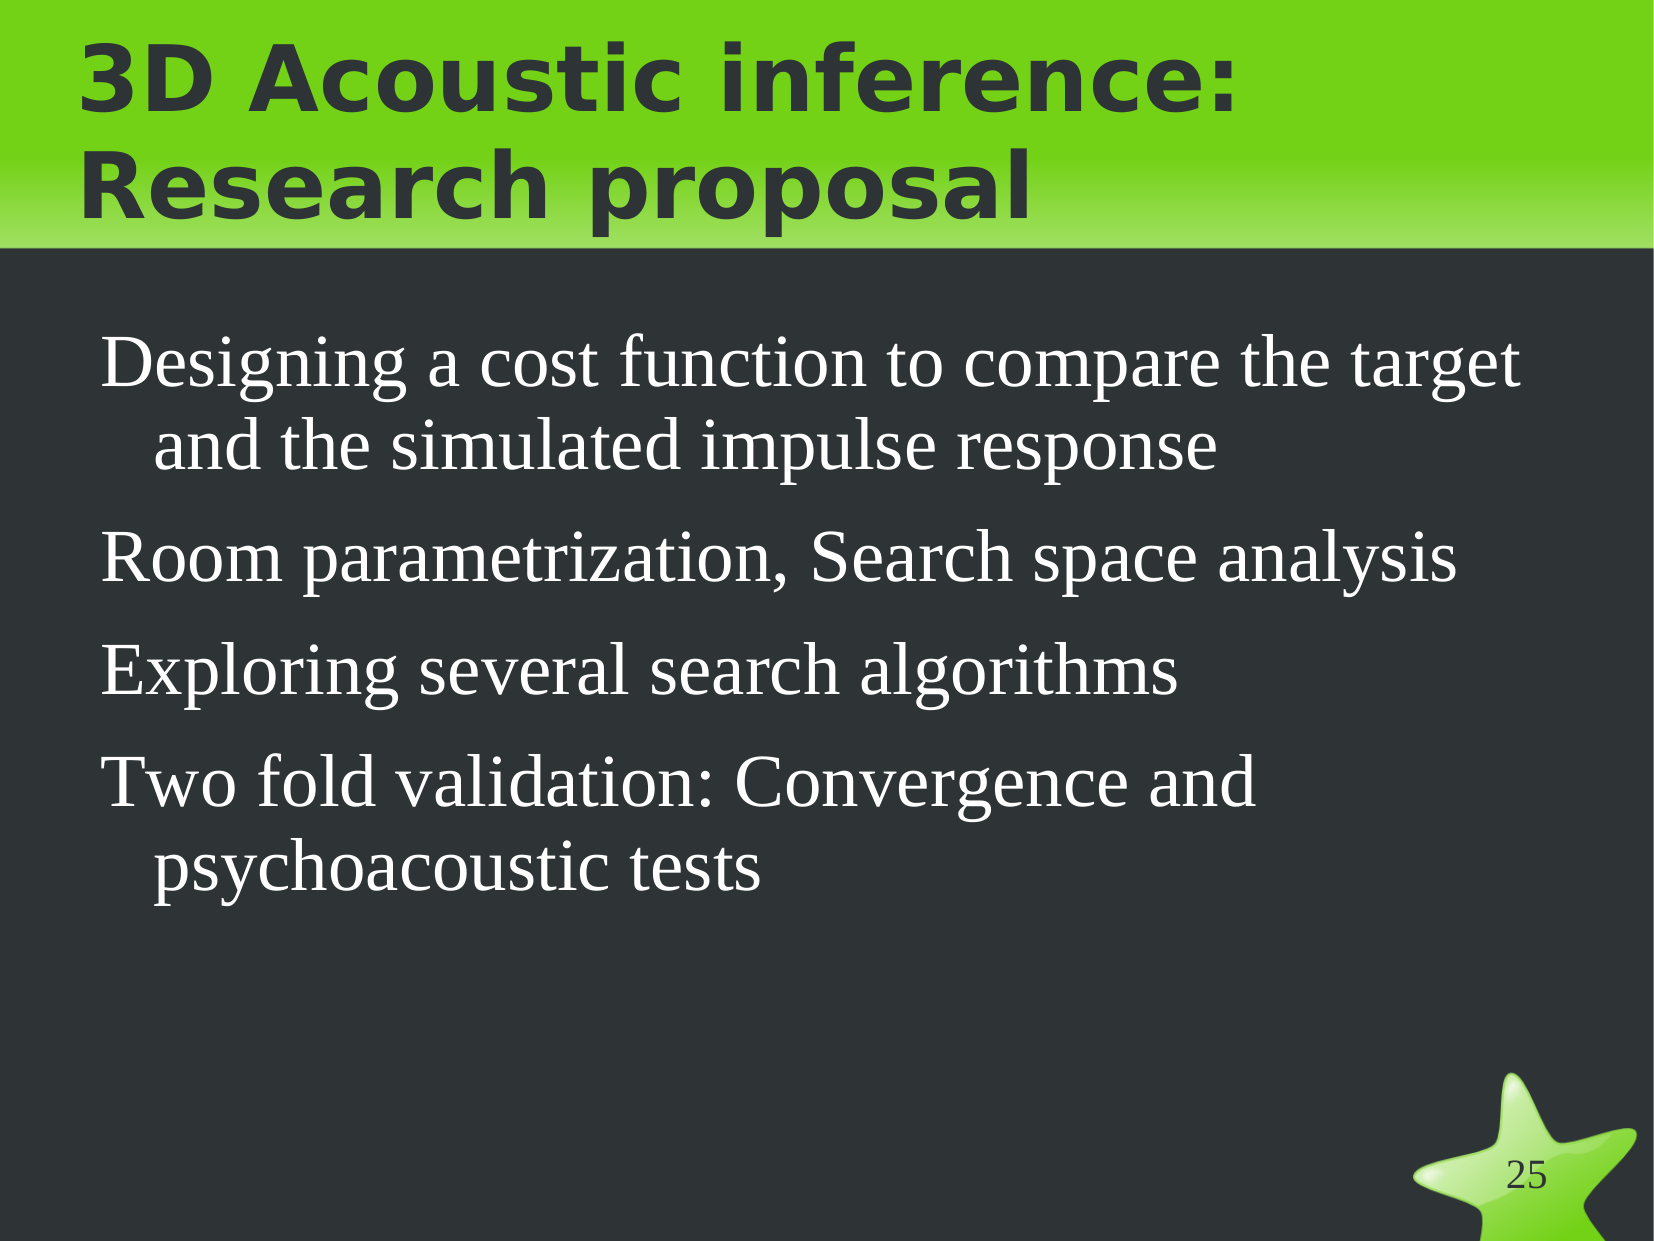

# 3D Acoustic inference: Research proposal
Designing a cost function to compare the target and the simulated impulse response
Room parametrization, Search space analysis
Exploring several search algorithms
Two fold validation: Convergence and psychoacoustic tests
25